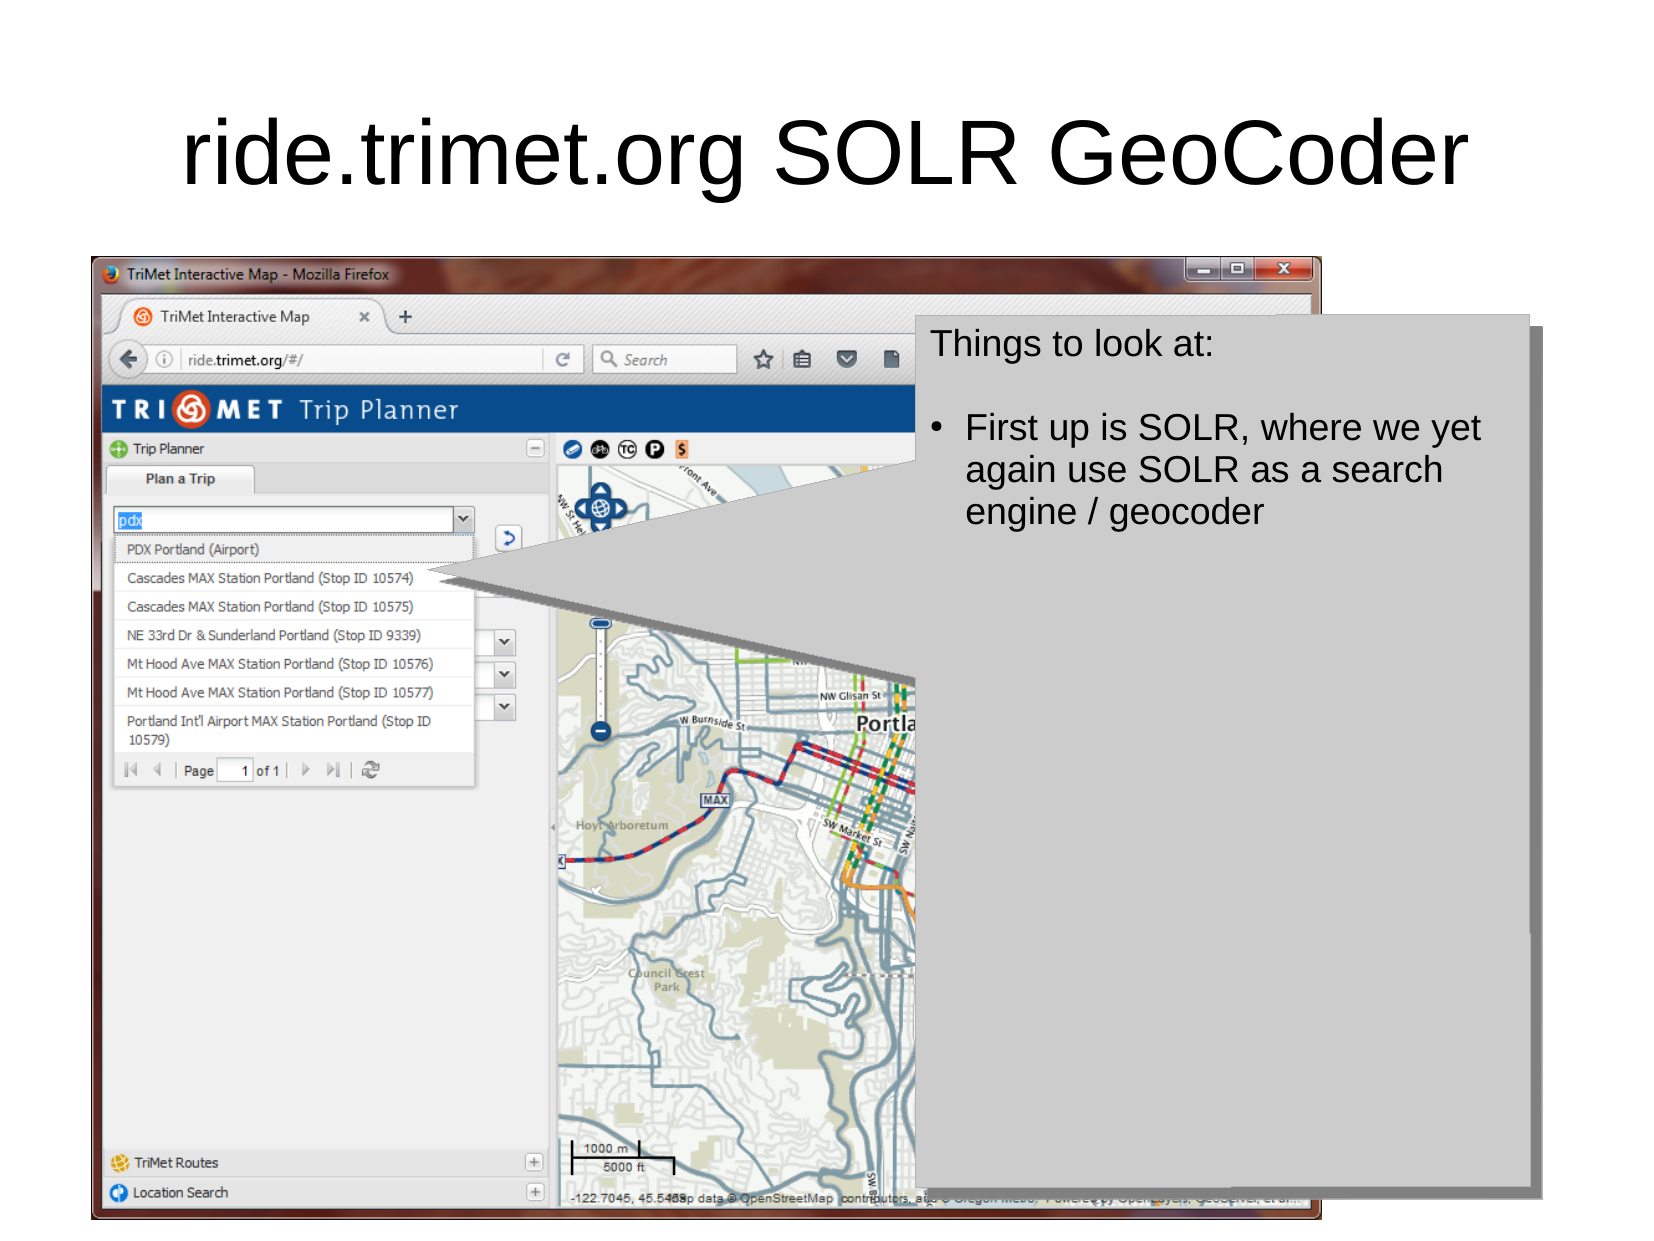

# ride.trimet.org SOLR GeoCoder
Things to look at:
First up is SOLR, where we yet again use SOLR as a search engine / geocoder